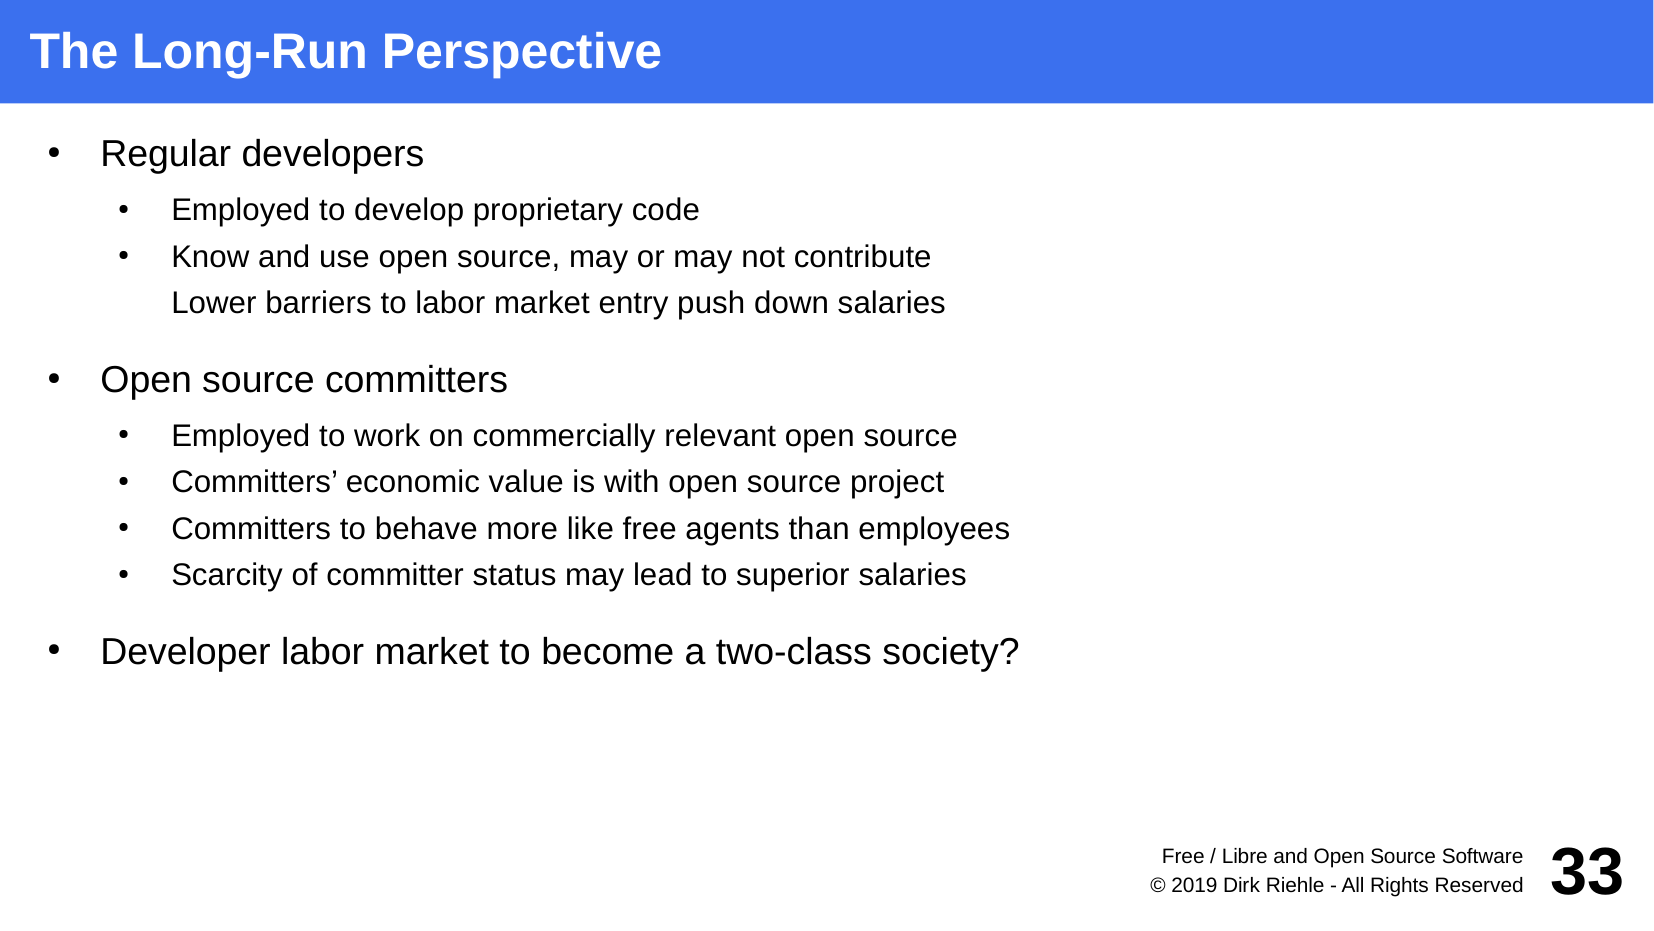

# The Long-Run Perspective
Regular developers
Employed to develop proprietary code
Know and use open source, may or may not contribute
Lower barriers to labor market entry push down salaries
Open source committers
Employed to work on commercially relevant open source
Committers’ economic value is with open source project
Committers to behave more like free agents than employees
Scarcity of committer status may lead to superior salaries
Developer labor market to become a two-class society?
Free / Libre and Open Source Software
33
© 2019 Dirk Riehle - All Rights Reserved